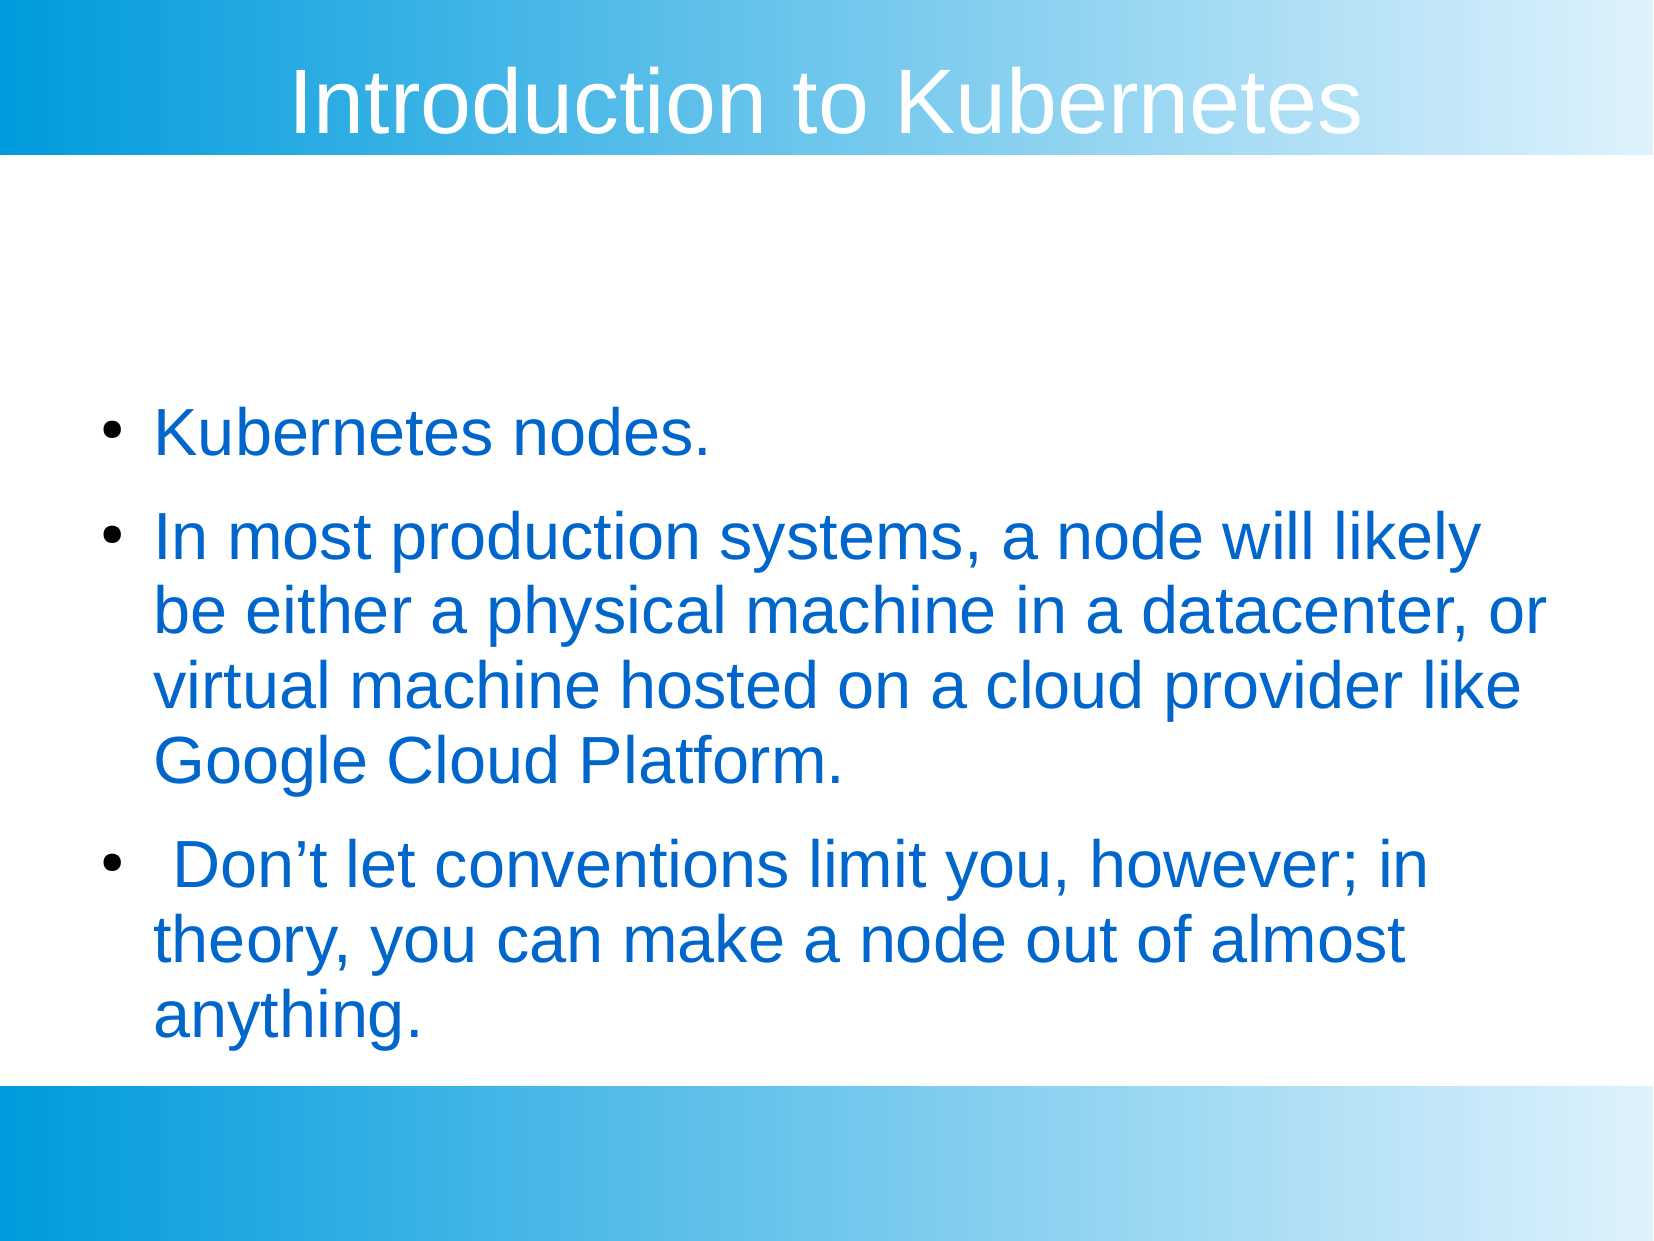

# Introduction to Kubernetes
Kubernetes nodes.
In most production systems, a node will likely be either a physical machine in a datacenter, or virtual machine hosted on a cloud provider like Google Cloud Platform.
 Don’t let conventions limit you, however; in theory, you can make a node out of almost anything.